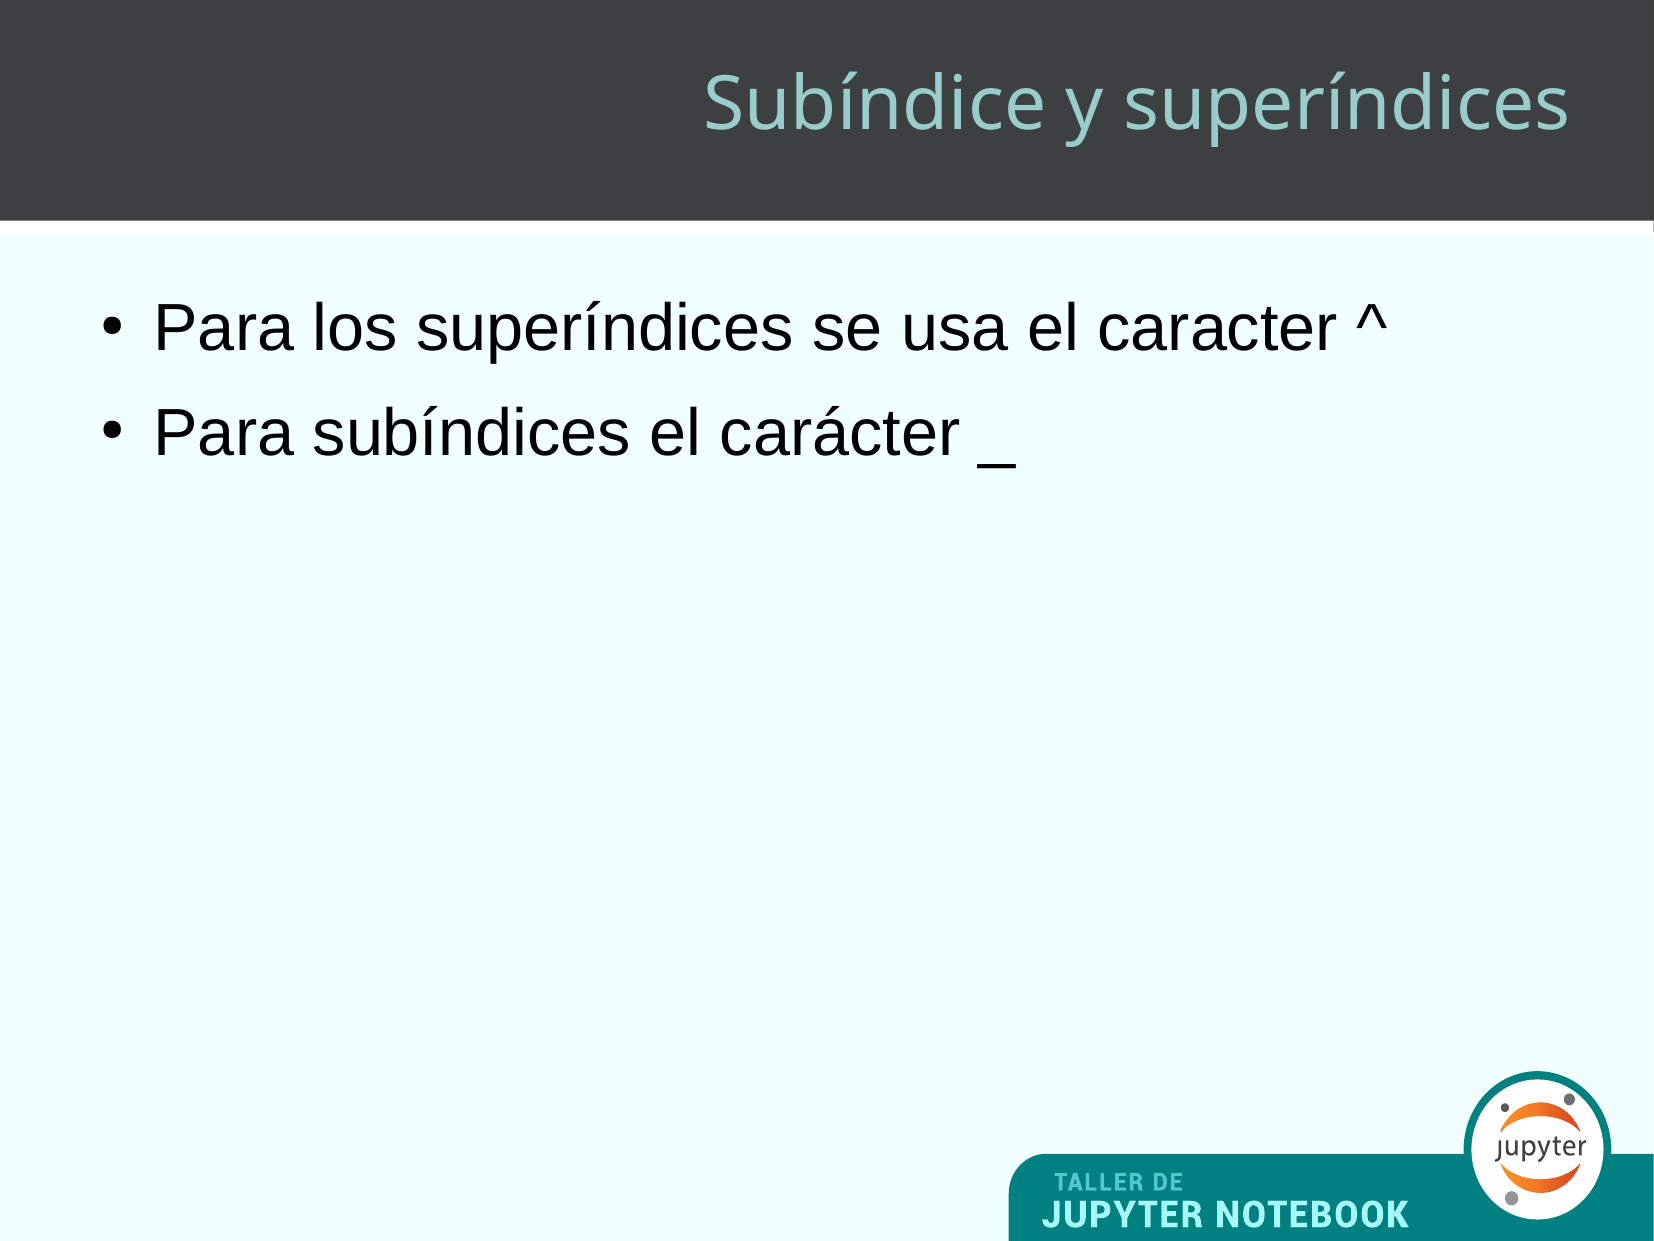

# Subíndice y superíndices
Para los superíndices se usa el caracter ^
Para subíndices el carácter _